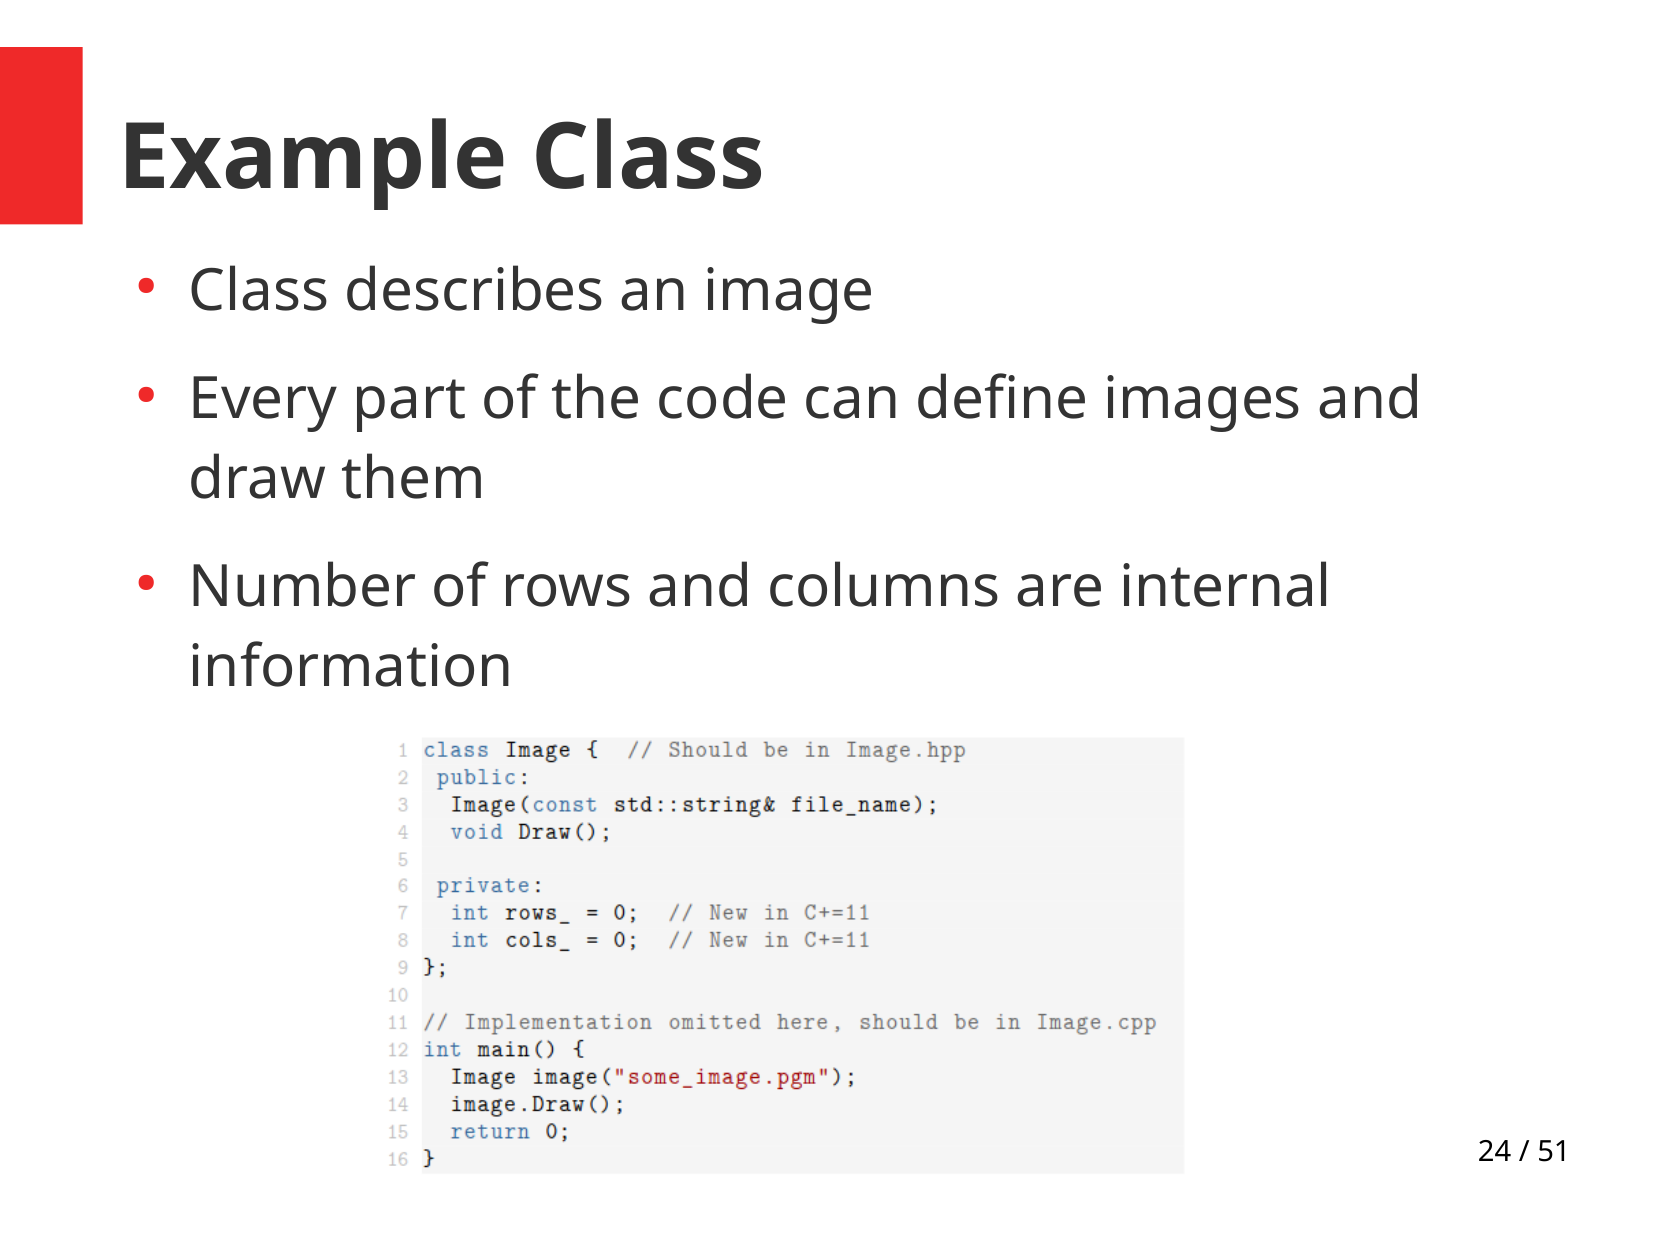

# Example Class
Class describes an image
Every part of the code can define images and draw them
Number of rows and columns are internal information
24